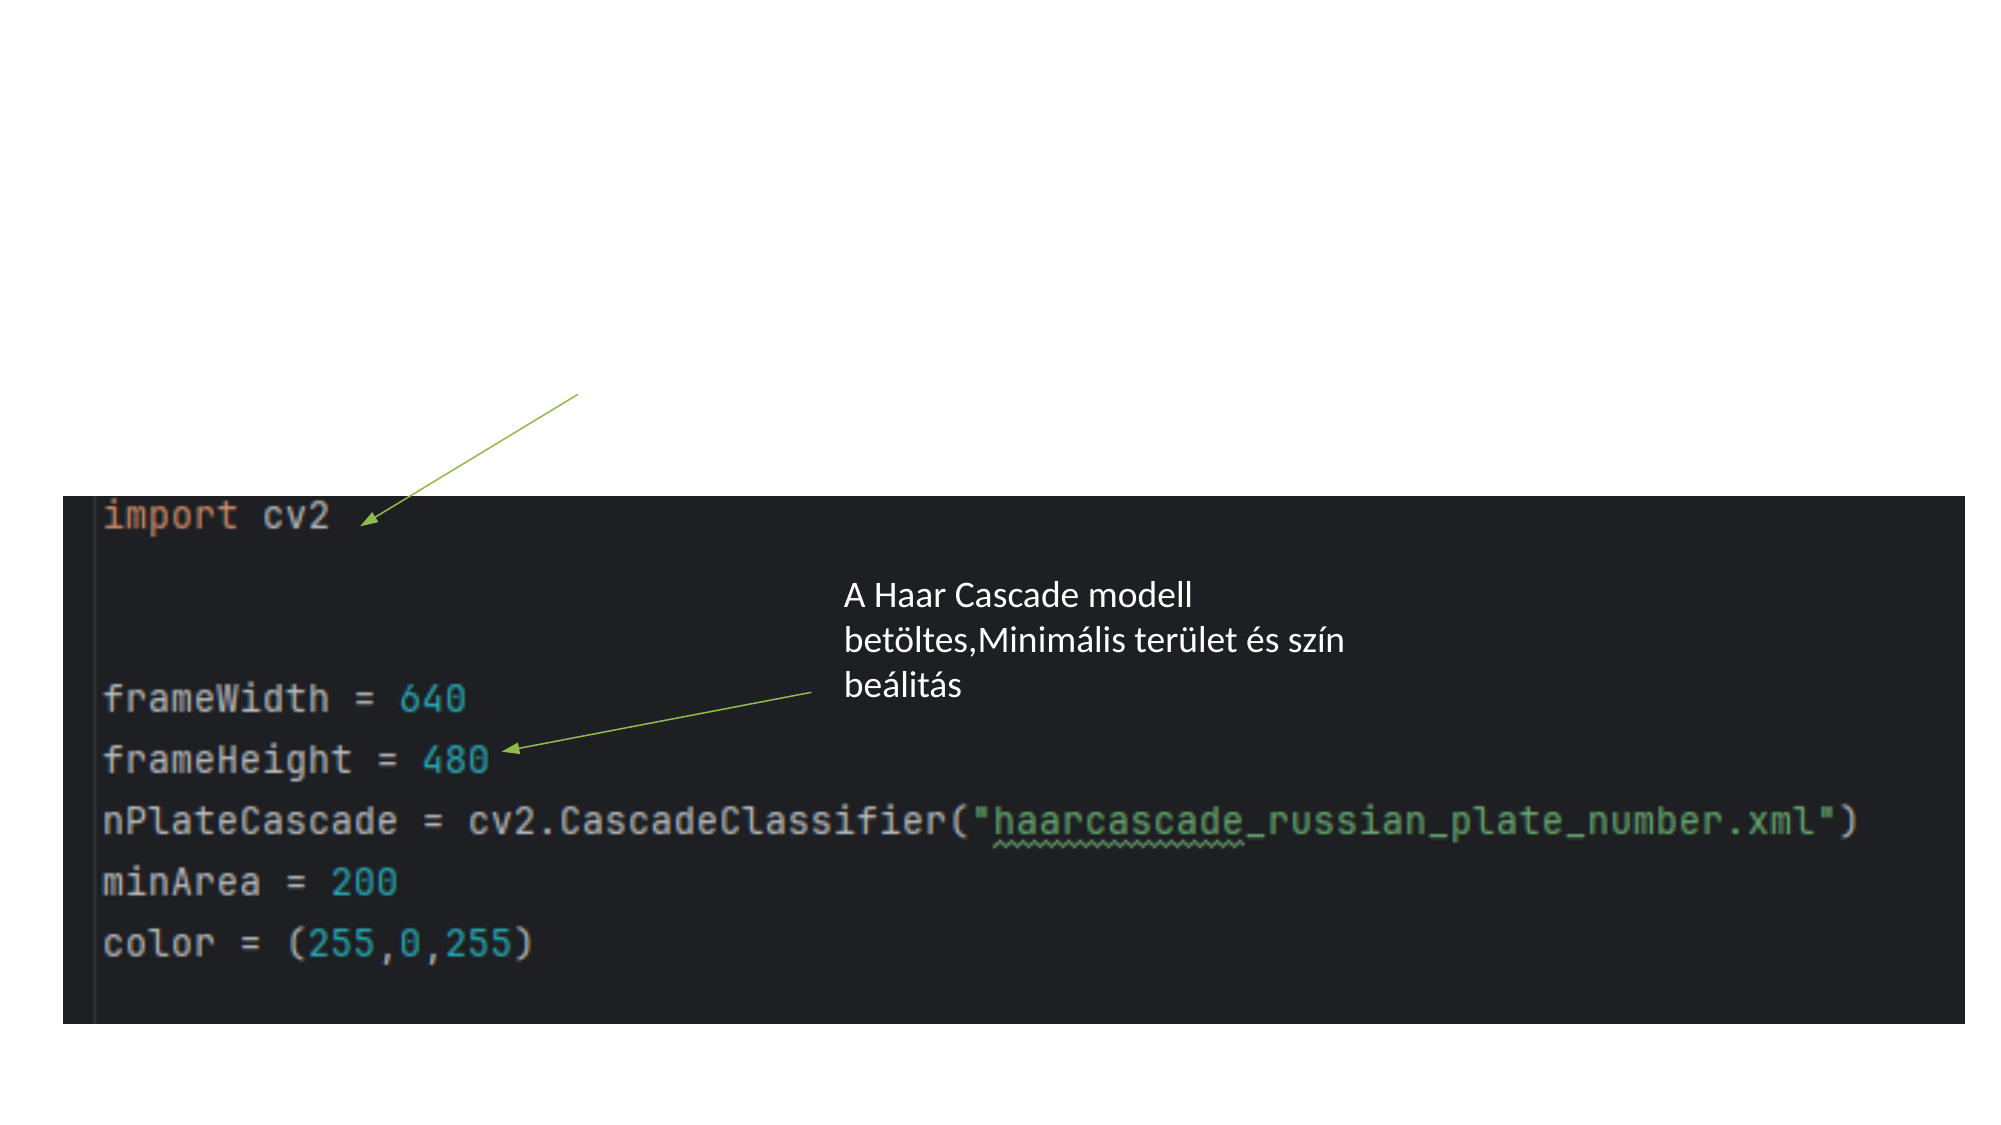

# Kód felépítése
cv2 importálása: A cv2 modul az OpenCV könyvtár
A Haar Cascade modell betöltes,Minimális terület és szín beálitás